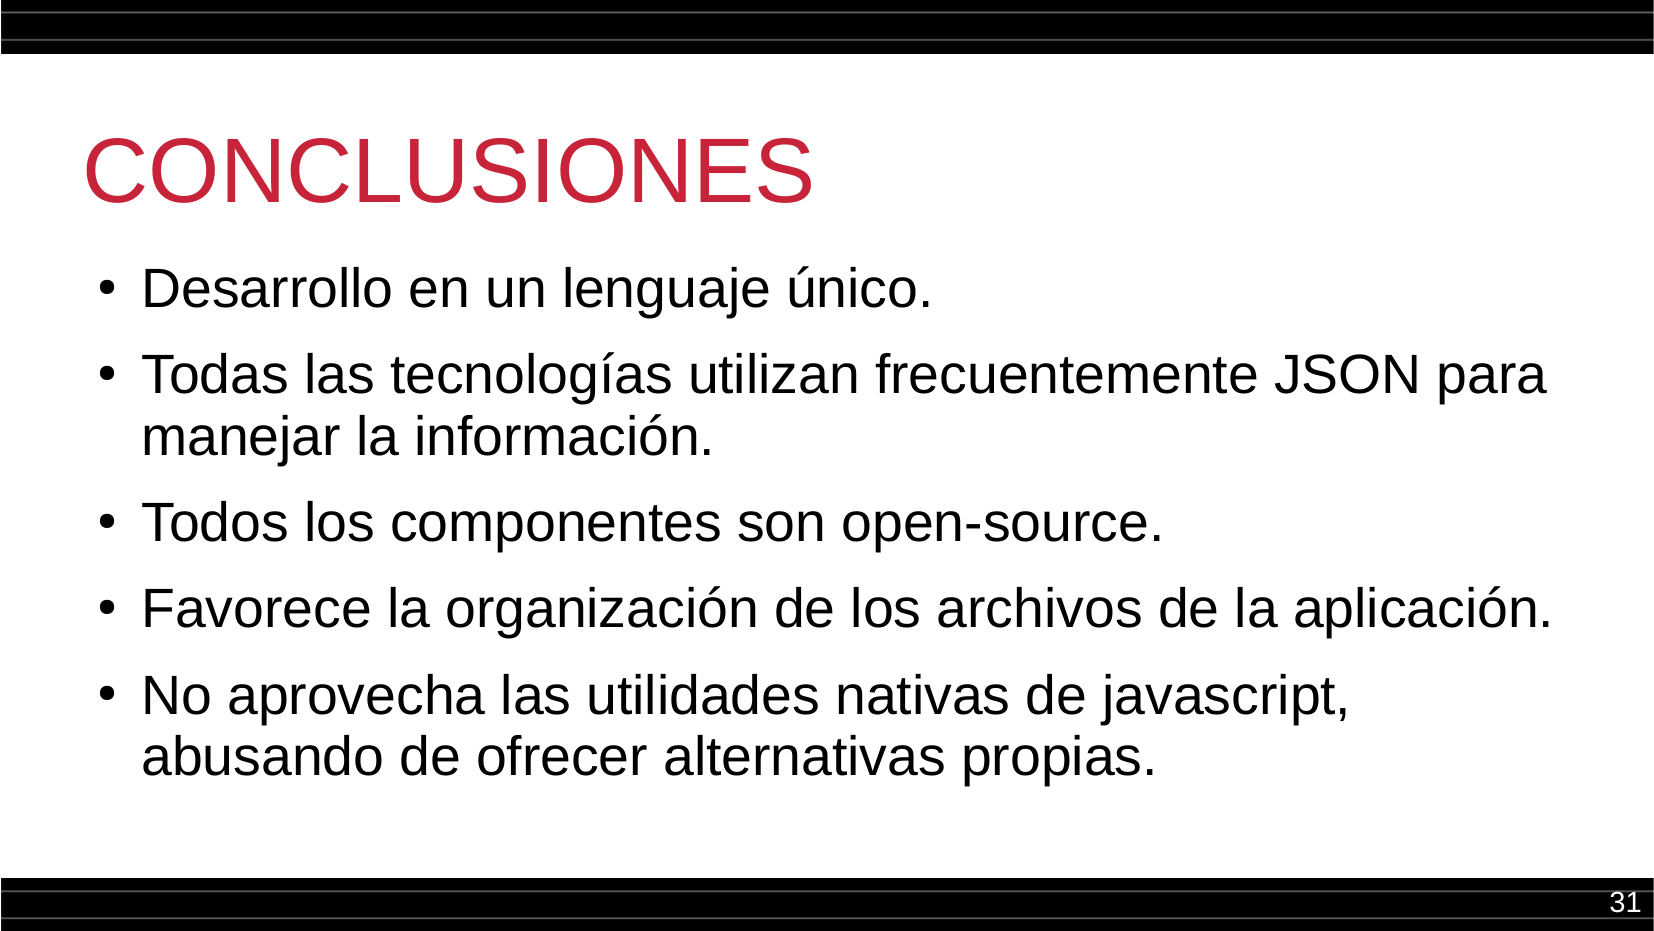

# CONCLUSIONES
Desarrollo en un lenguaje único.
Todas las tecnologías utilizan frecuentemente JSON para manejar la información.
Todos los componentes son open-source.
Favorece la organización de los archivos de la aplicación.
No aprovecha las utilidades nativas de javascript, abusando de ofrecer alternativas propias.